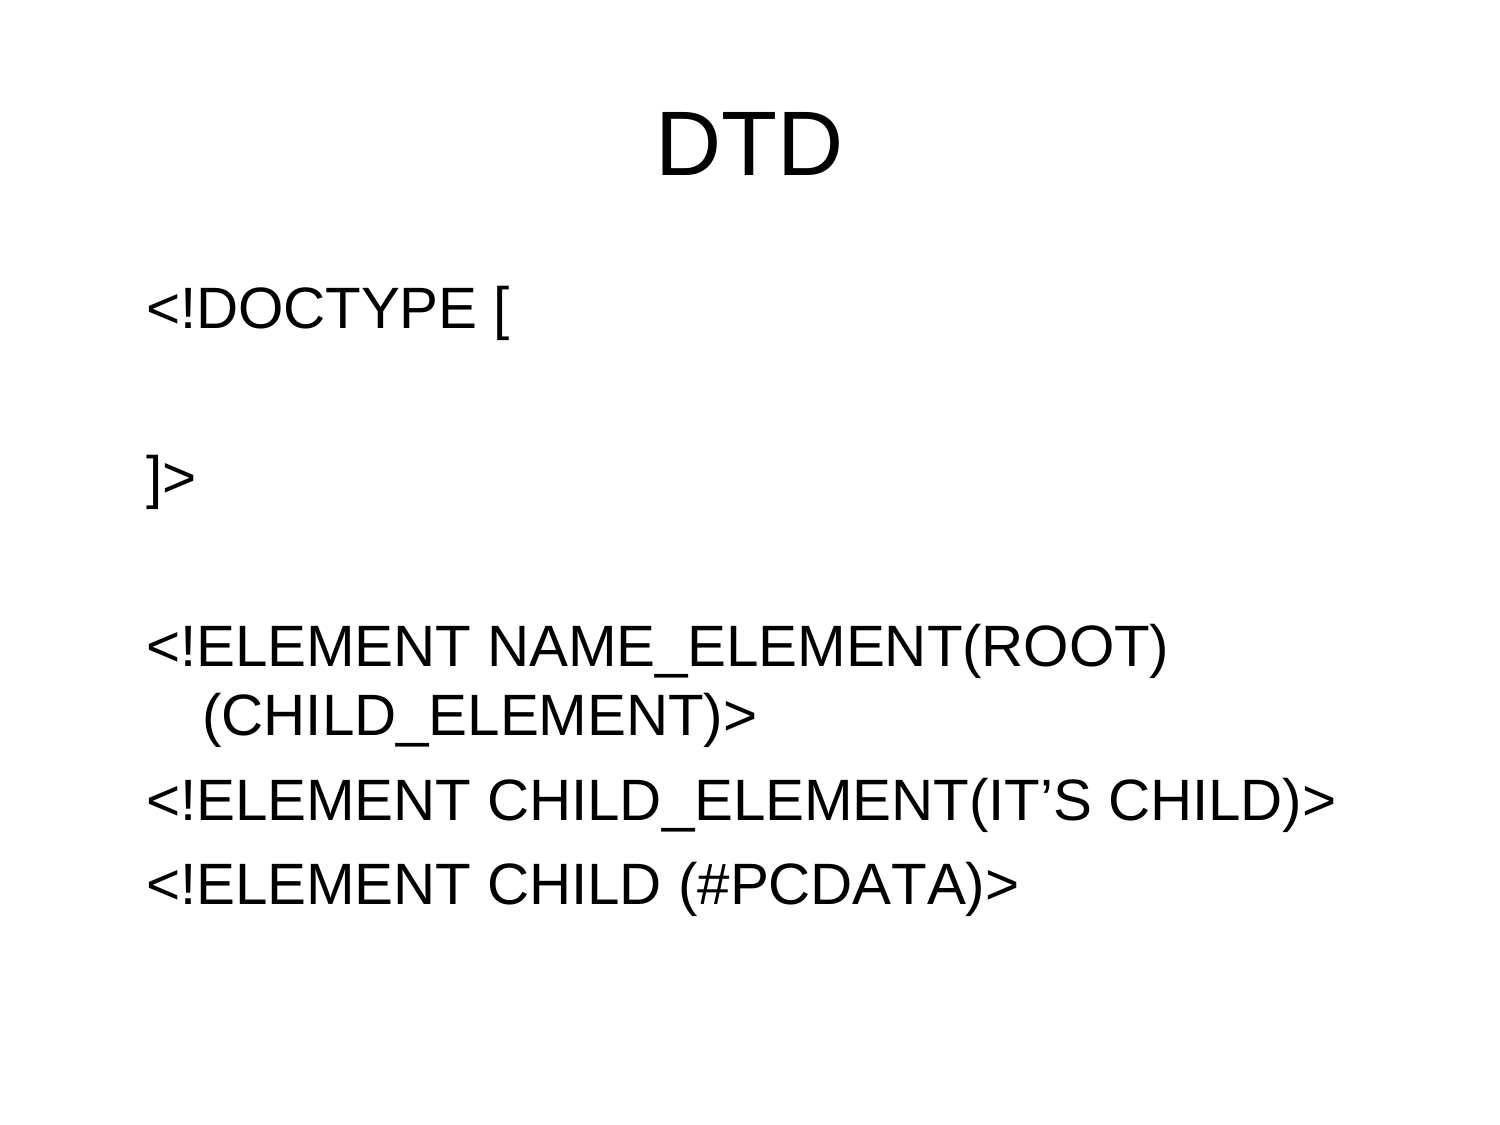

# DTD
<!DOCTYPE [
]>
<!ELEMENT NAME_ELEMENT(ROOT) (CHILD_ELEMENT)>
<!ELEMENT CHILD_ELEMENT(IT’S CHILD)>
<!ELEMENT CHILD (#PCDATA)>